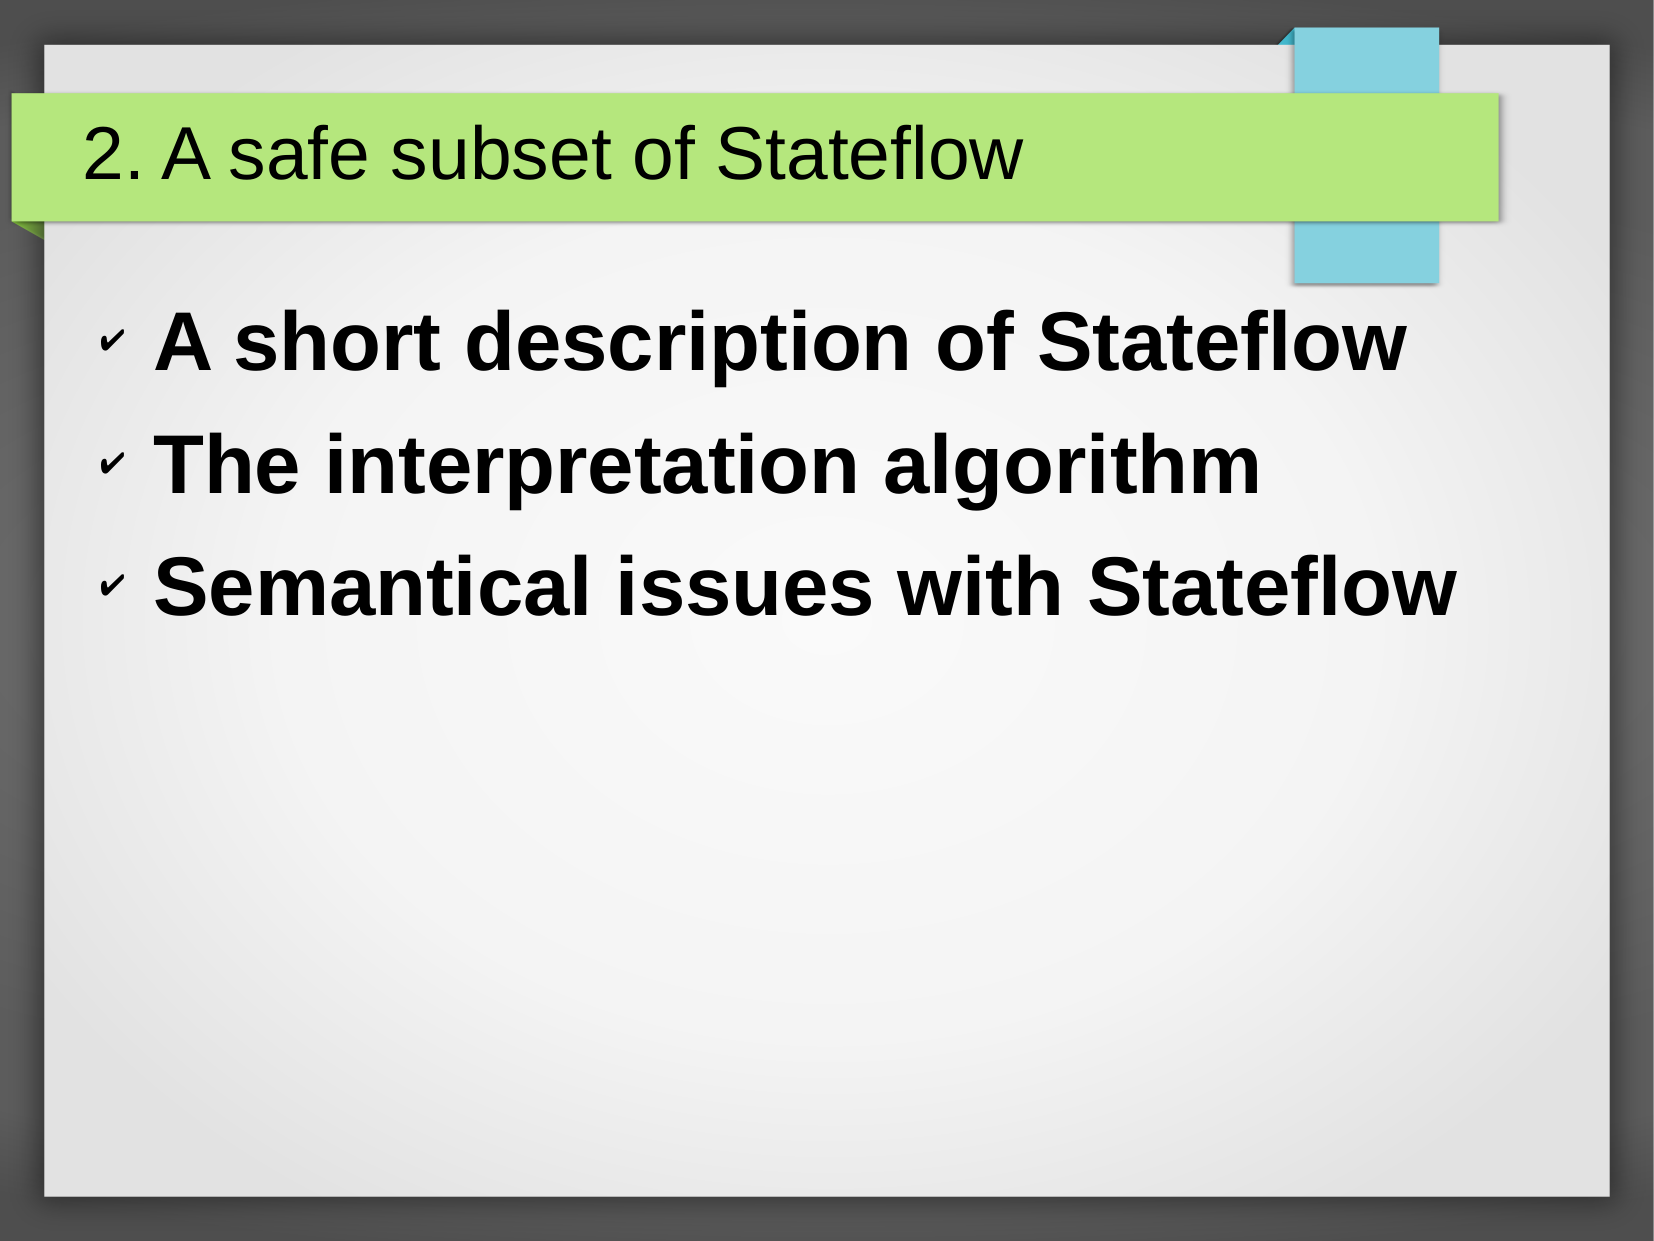

# 2. A safe subset of Stateflow
A short description of Stateflow
The interpretation algorithm
Semantical issues with Stateflow